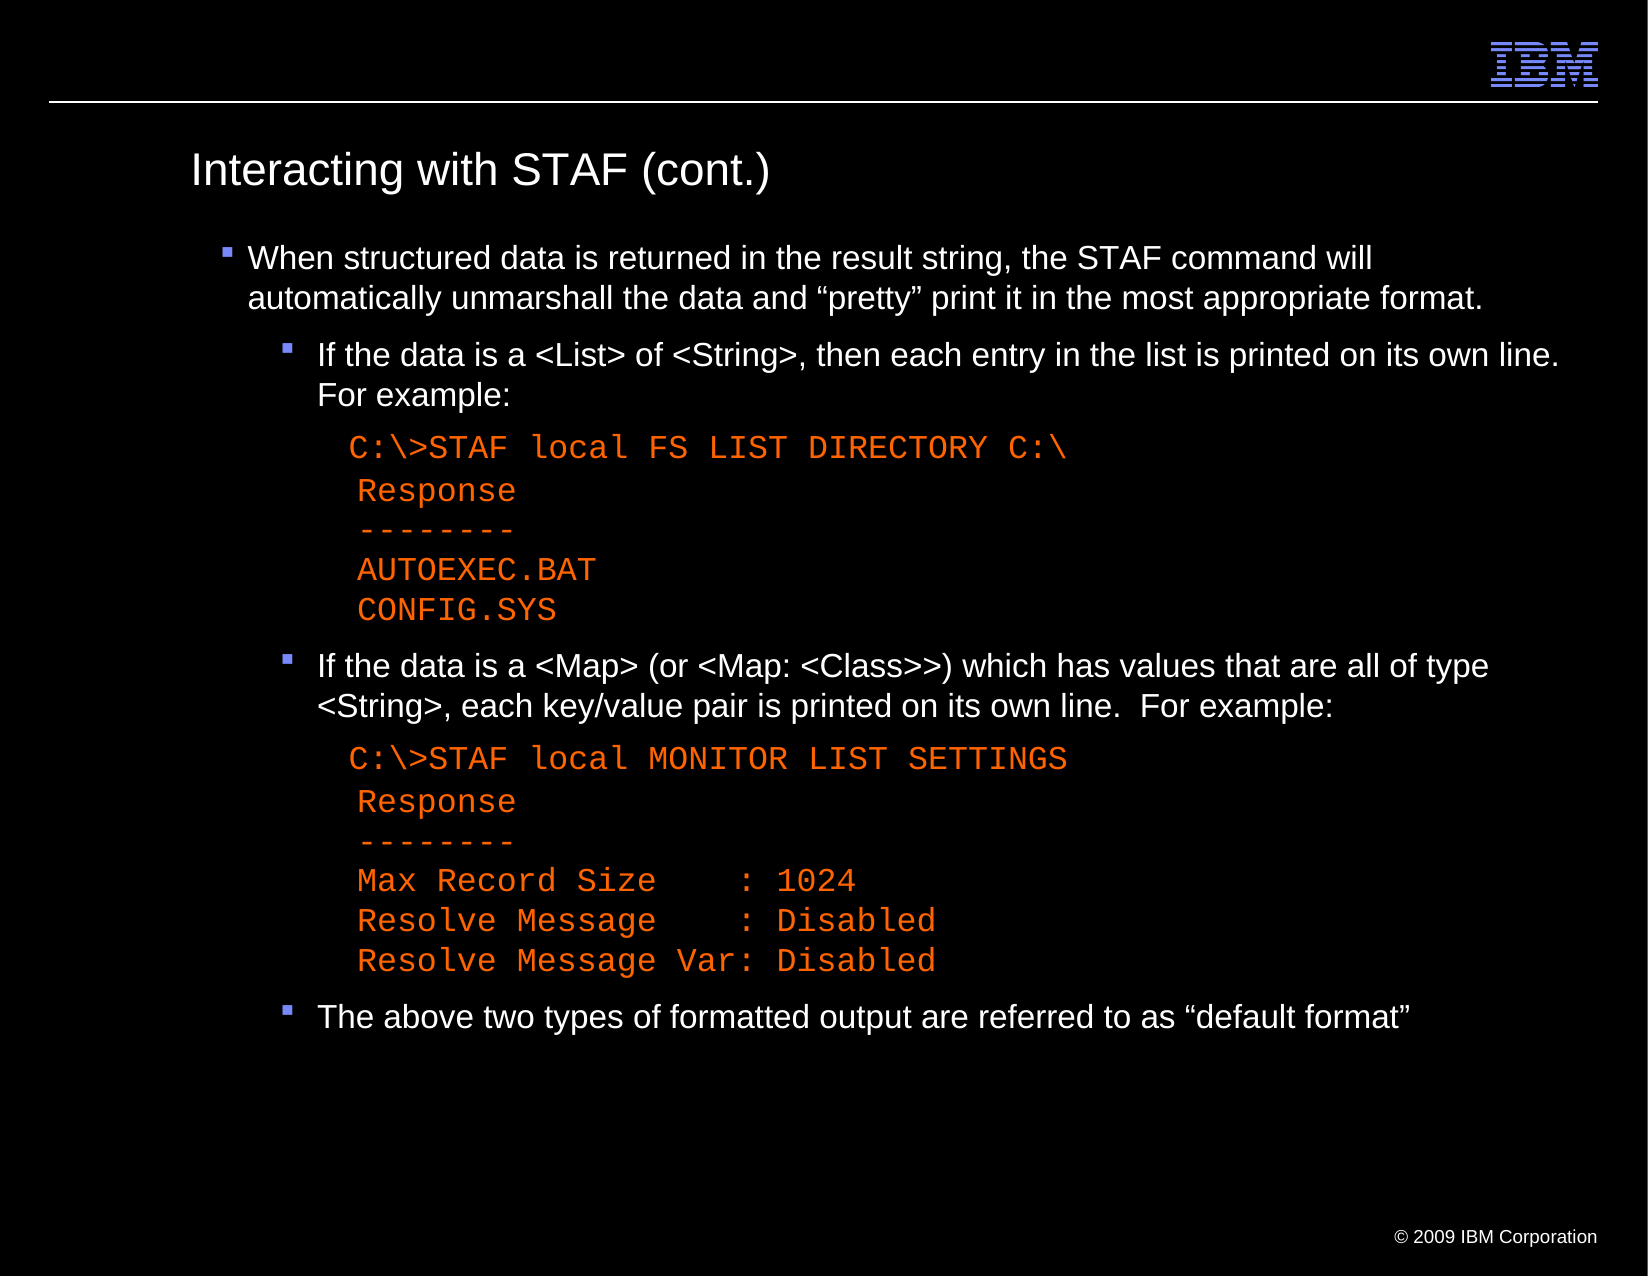

# Interacting with STAF (cont.)
When structured data is returned in the result string, the STAF command will automatically unmarshall the data and “pretty” print it in the most appropriate format.
If the data is a <List> of <String>, then each entry in the list is printed on its own line. For example:
 C:\>STAF local FS LIST DIRECTORY C:\
 Response
 --------
 AUTOEXEC.BAT
 CONFIG.SYS
If the data is a <Map> (or <Map: <Class>>) which has values that are all of type <String>, each key/value pair is printed on its own line. For example:
 C:\>STAF local MONITOR LIST SETTINGS
 Response
 --------
 Max Record Size : 1024
 Resolve Message : Disabled
 Resolve Message Var: Disabled
The above two types of formatted output are referred to as “default format”